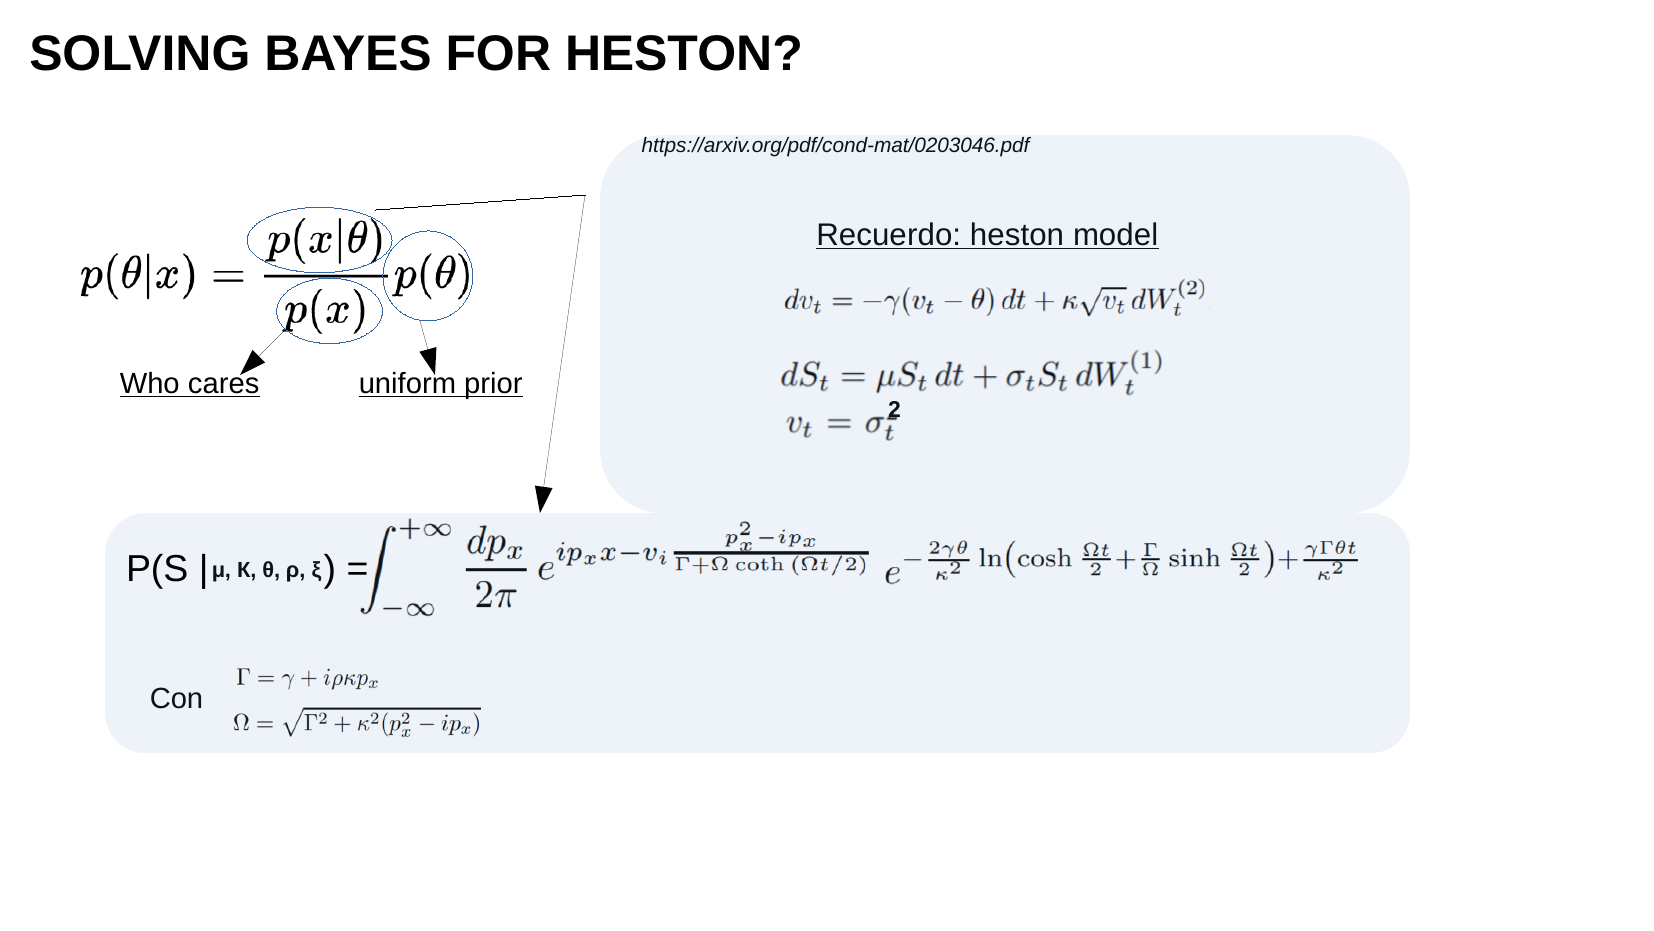

SOLVING BAYES FOR HESTON?
https://arxiv.org/pdf/cond-mat/0203046.pdf
Recuerdo: heston model
Who cares uniform prior
2
P(S | ) =
μ, К, θ, ρ, ξ
Con